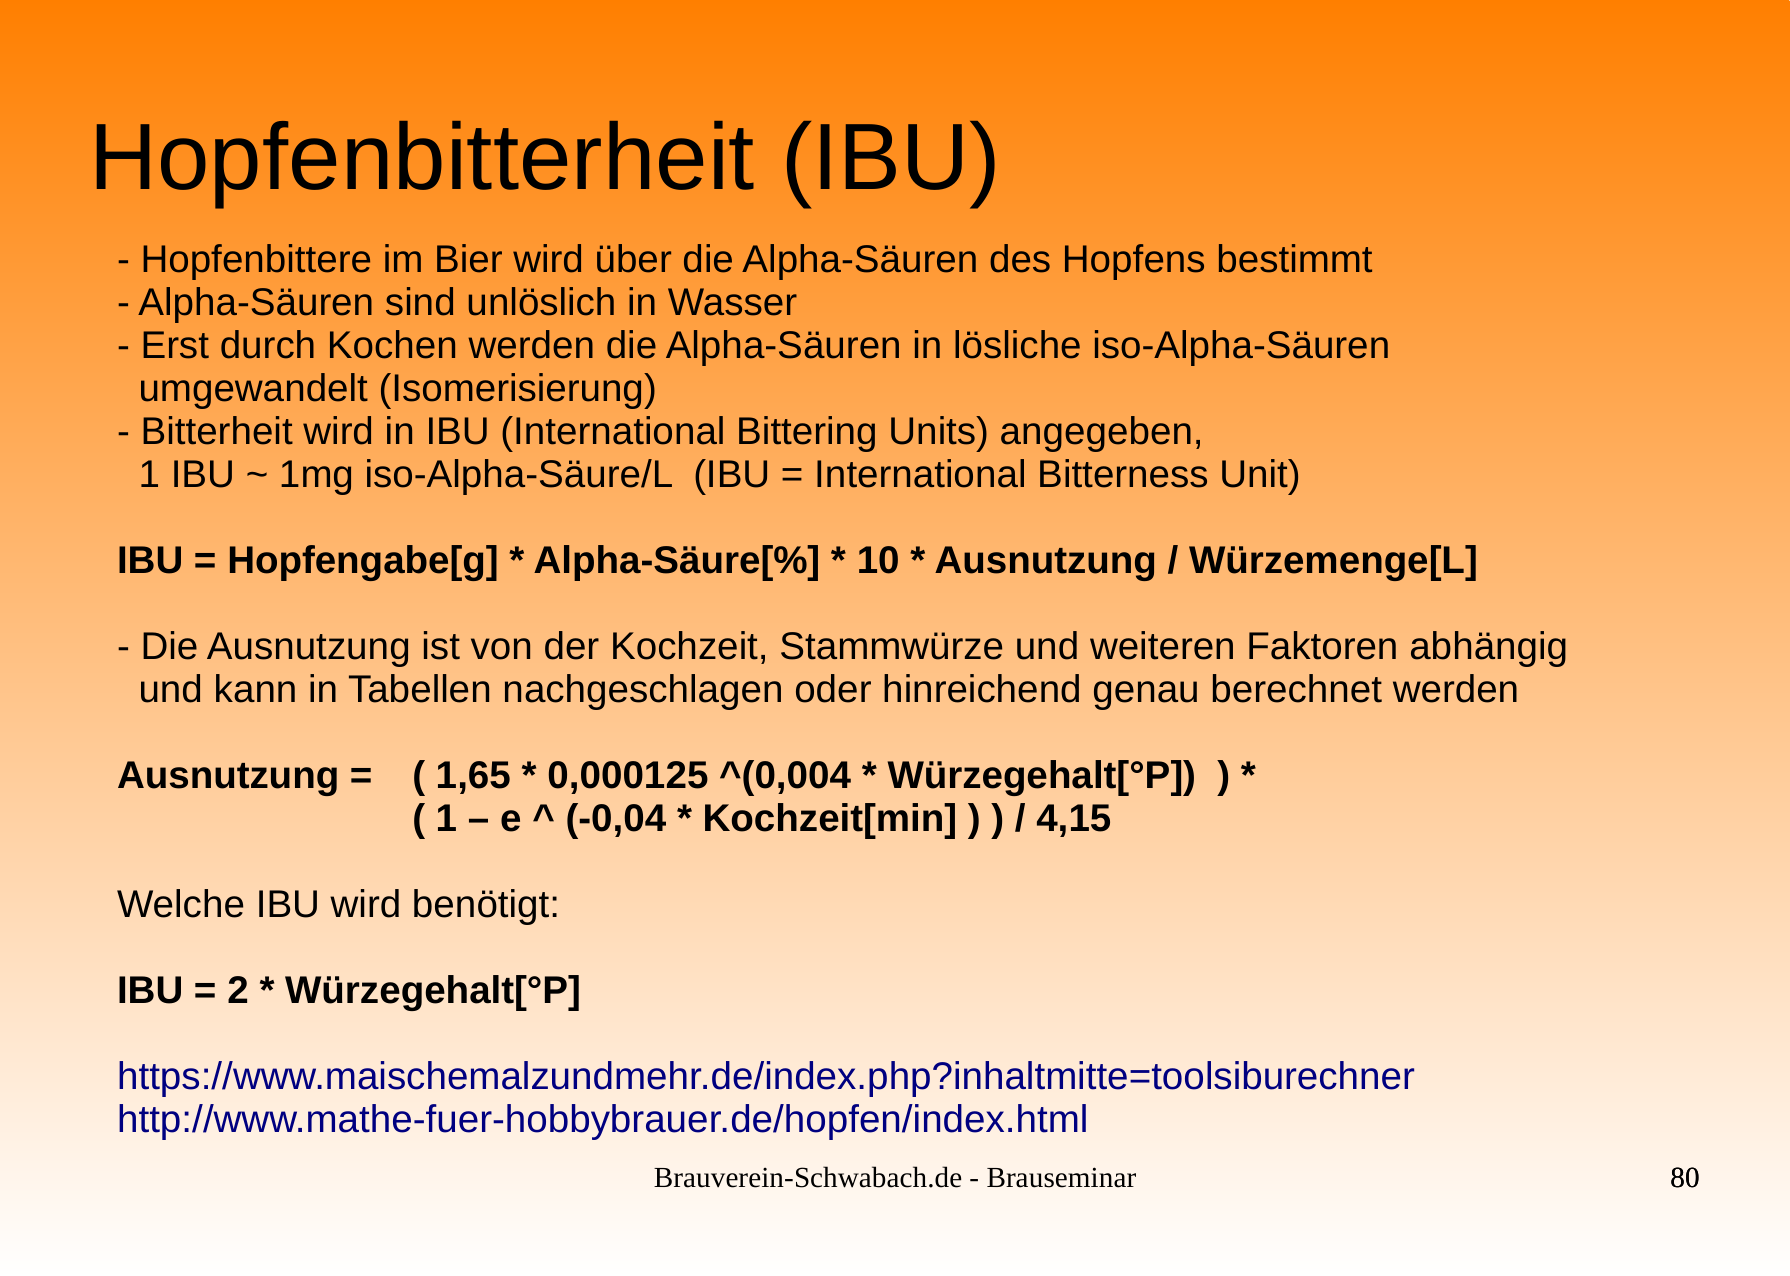

# Hopfenbitterheit (IBU)
- Hopfenbittere im Bier wird über die Alpha-Säuren des Hopfens bestimmt
- Alpha-Säuren sind unlöslich in Wasser
- Erst durch Kochen werden die Alpha-Säuren in lösliche iso-Alpha-Säuren
 umgewandelt (Isomerisierung)
- Bitterheit wird in IBU (International Bittering Units) angegeben,
 1 IBU ~ 1mg iso-Alpha-Säure/L (IBU = International Bitterness Unit)
IBU = Hopfengabe[g] * Alpha-Säure[%] * 10 * Ausnutzung / Würzemenge[L]
- Die Ausnutzung ist von der Kochzeit, Stammwürze und weiteren Faktoren abhängig
 und kann in Tabellen nachgeschlagen oder hinreichend genau berechnet werden
Ausnutzung = 	( 1,65 * 0,000125 ^(0,004 * Würzegehalt[°P]) ) *
				( 1 – e ^ (-0,04 * Kochzeit[min] ) ) / 4,15
Welche IBU wird benötigt:
IBU = 2 * Würzegehalt[°P]
https://www.maischemalzundmehr.de/index.php?inhaltmitte=toolsiburechner
http://www.mathe-fuer-hobbybrauer.de/hopfen/index.html
Brauverein-Schwabach.de - Brauseminar
80